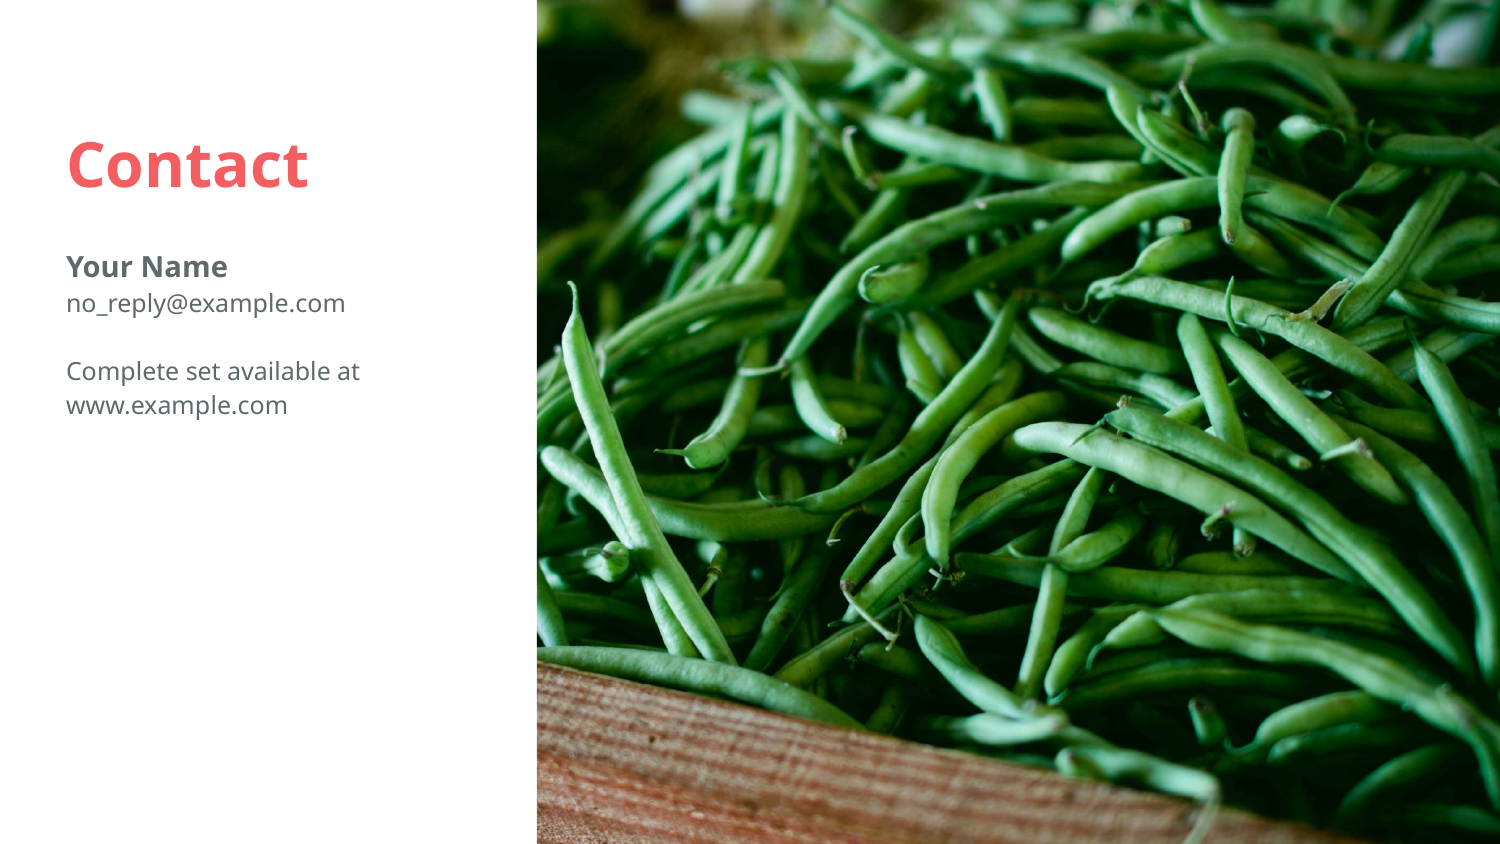

# Contact
Your Name
no_reply@example.com
Complete set available at
www.example.com